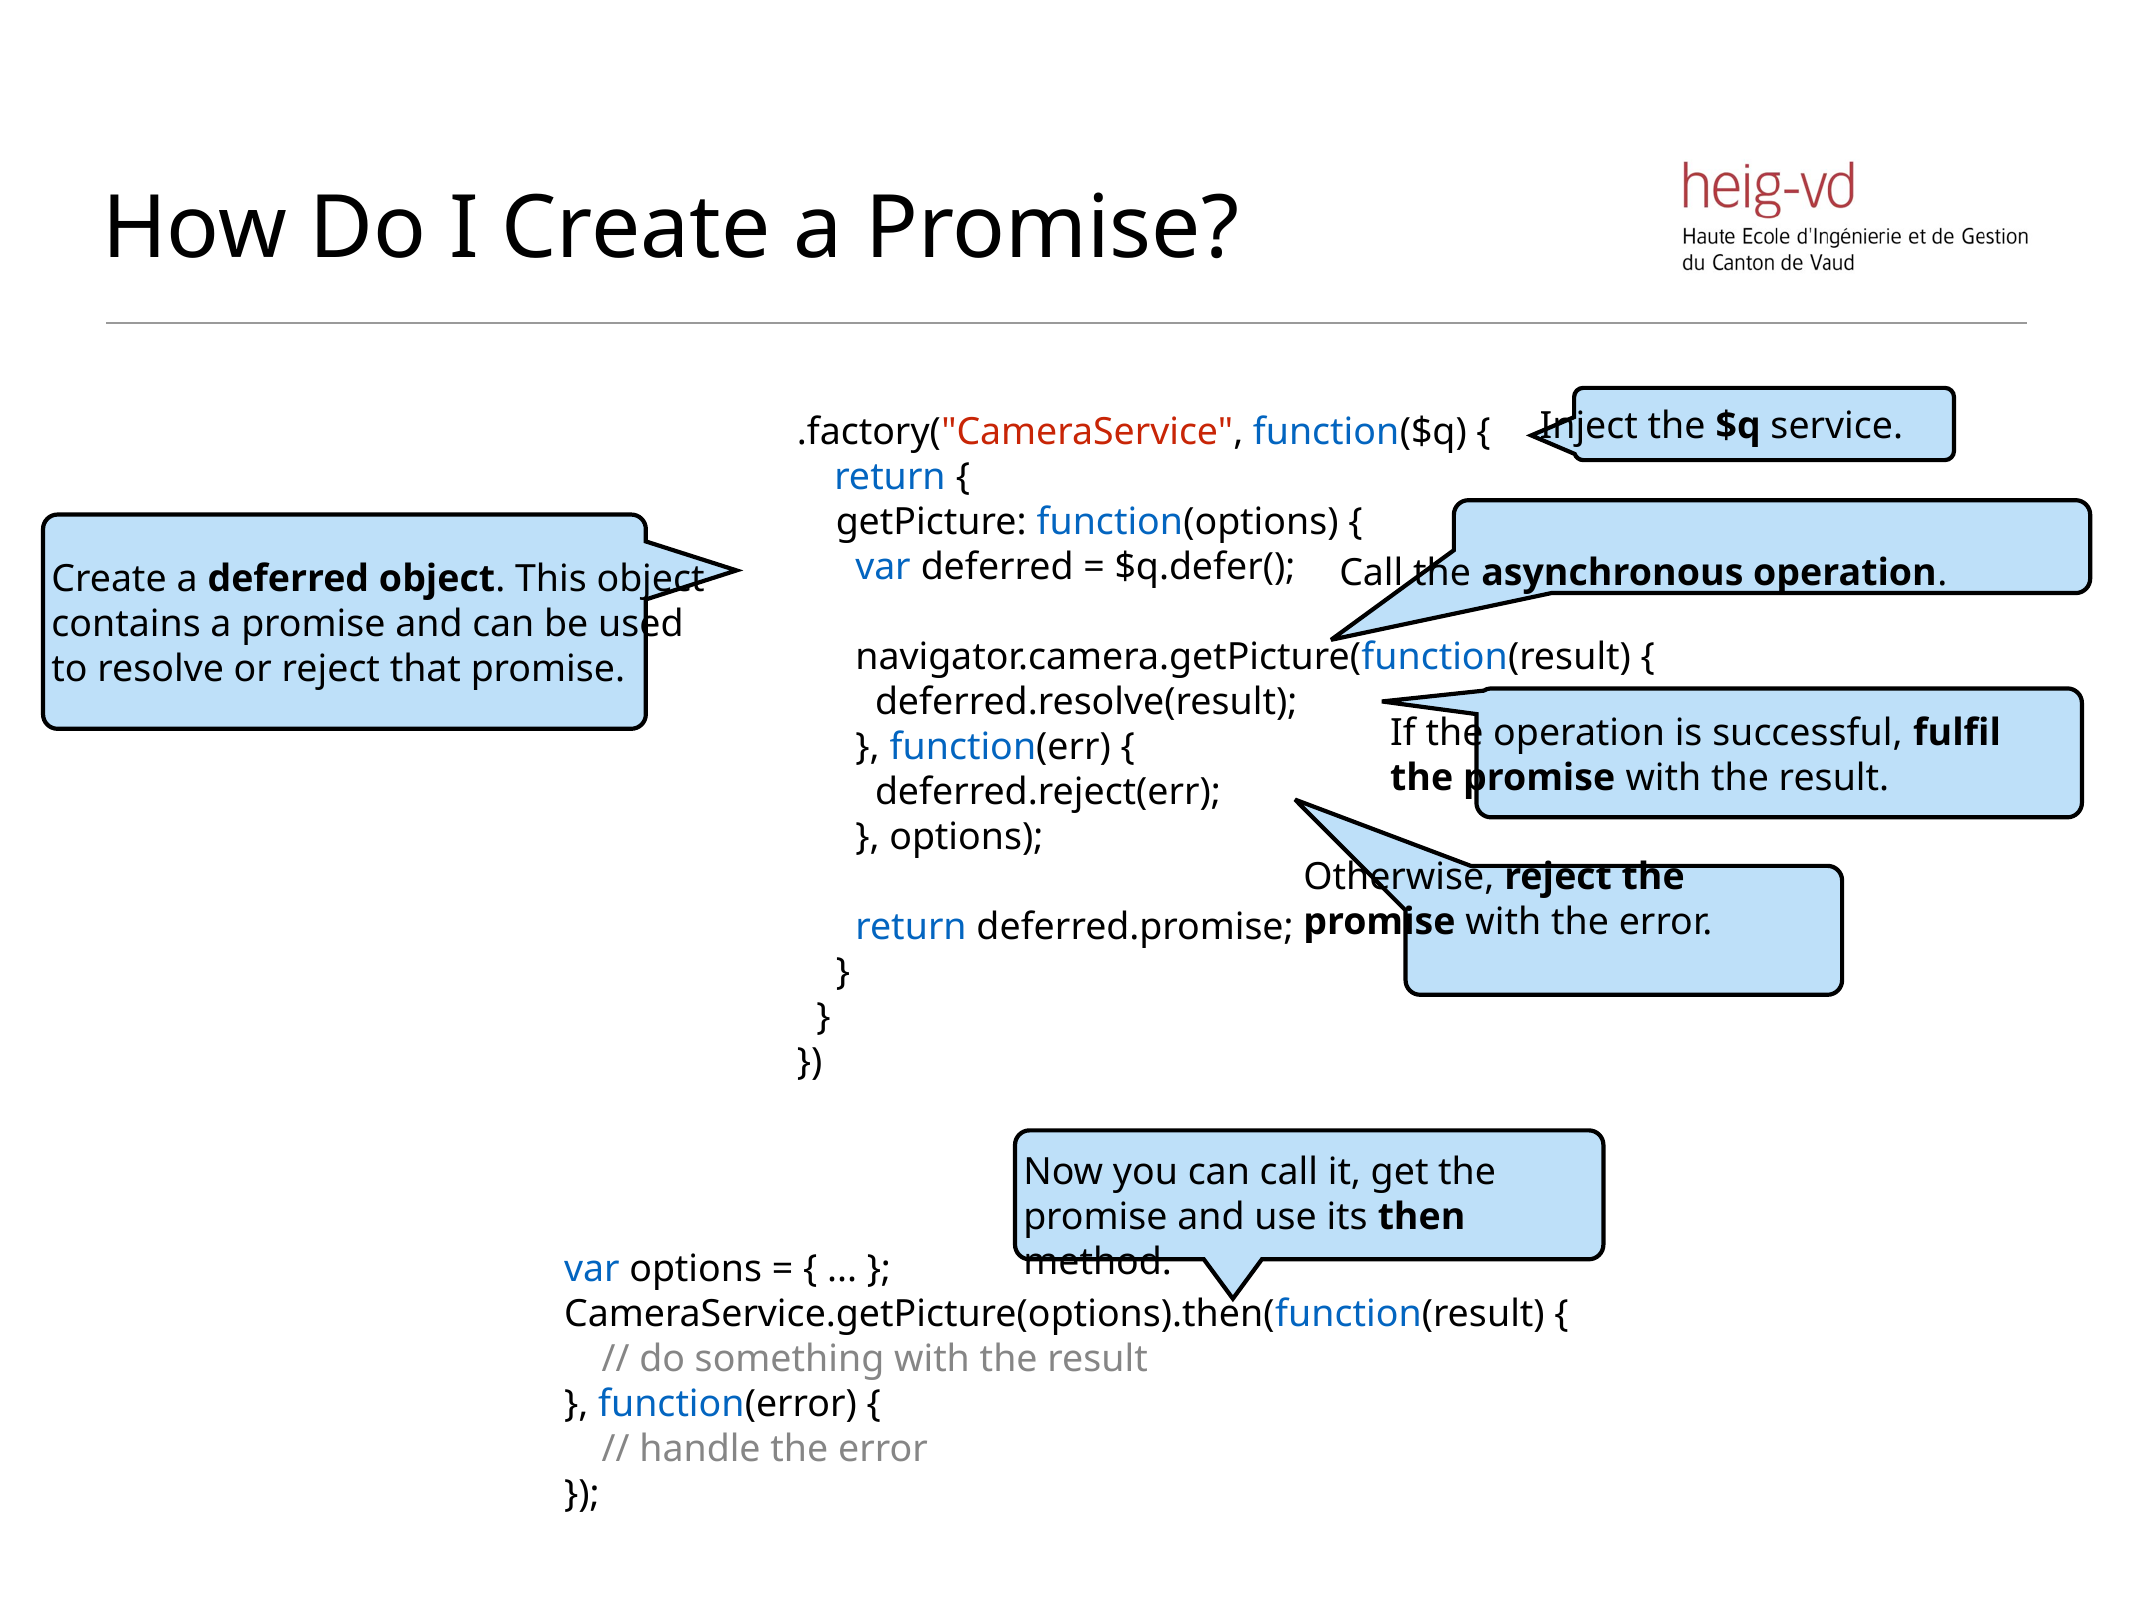

# How Do I Create a Promise?
Inject the $q service.
.factory("CameraService", function($q) {
return {
 getPicture: function(options) {
 var deferred = $q.defer();
 navigator.camera.getPicture(function(result) {
 deferred.resolve(result);
 }, function(err) {
 deferred.reject(err);
 }, options);
 return deferred.promise;
 }
 }
})
Call the asynchronous operation.
Create a deferred object. This object contains a promise and can be used to resolve or reject that promise.
If the operation is successful, fulfil the promise with the result.
Otherwise, reject the promise with the error.
Now you can call it, get the promise and use its then method.
var options = { ... };
CameraService.getPicture(options).then(function(result) {
// do something with the result
}, function(error) {
// handle the error
});